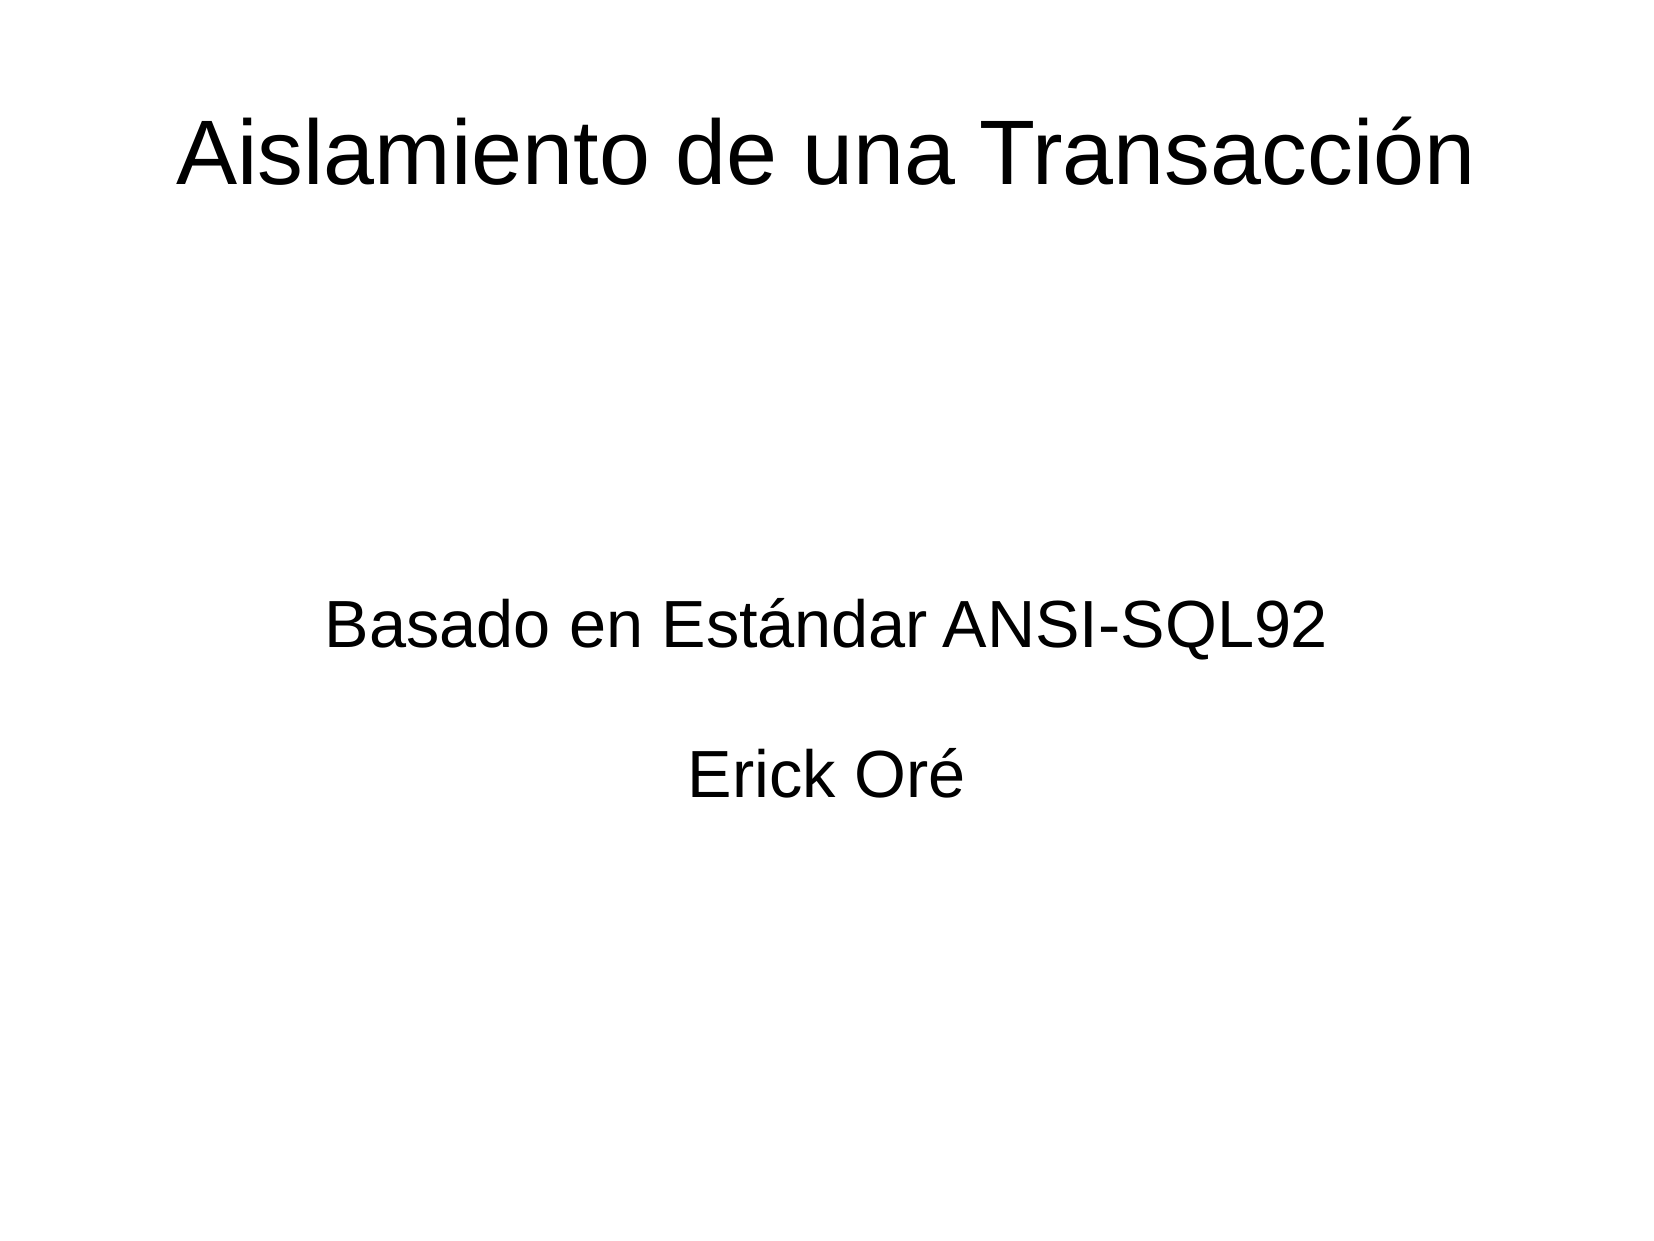

# Aislamiento de una Transacción
Basado en Estándar ANSI-SQL92
Erick Oré